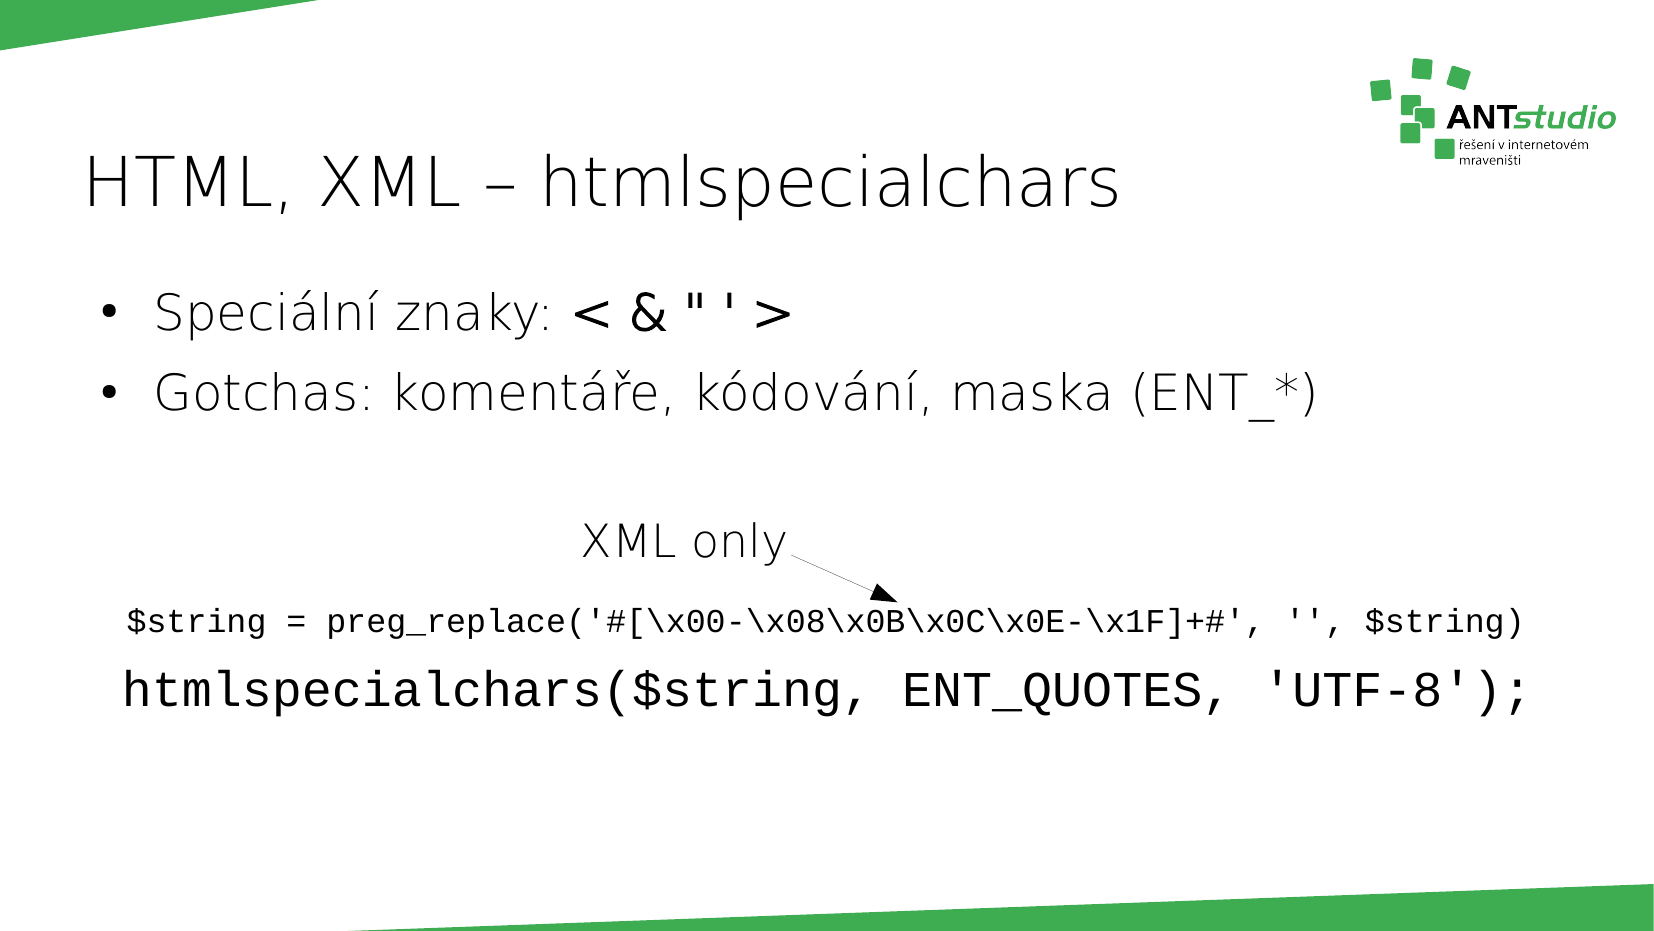

# HTML, XML – htmlspecialchars
Speciální znaky: < & " ' >
Gotchas: komentáře, kódování, maska (ENT_*)
$string = preg_replace('#[\x00-\x08\x0B\x0C\x0E-\x1F]+#', '', $string)
htmlspecialchars($string, ENT_QUOTES, 'UTF-8');
XML only